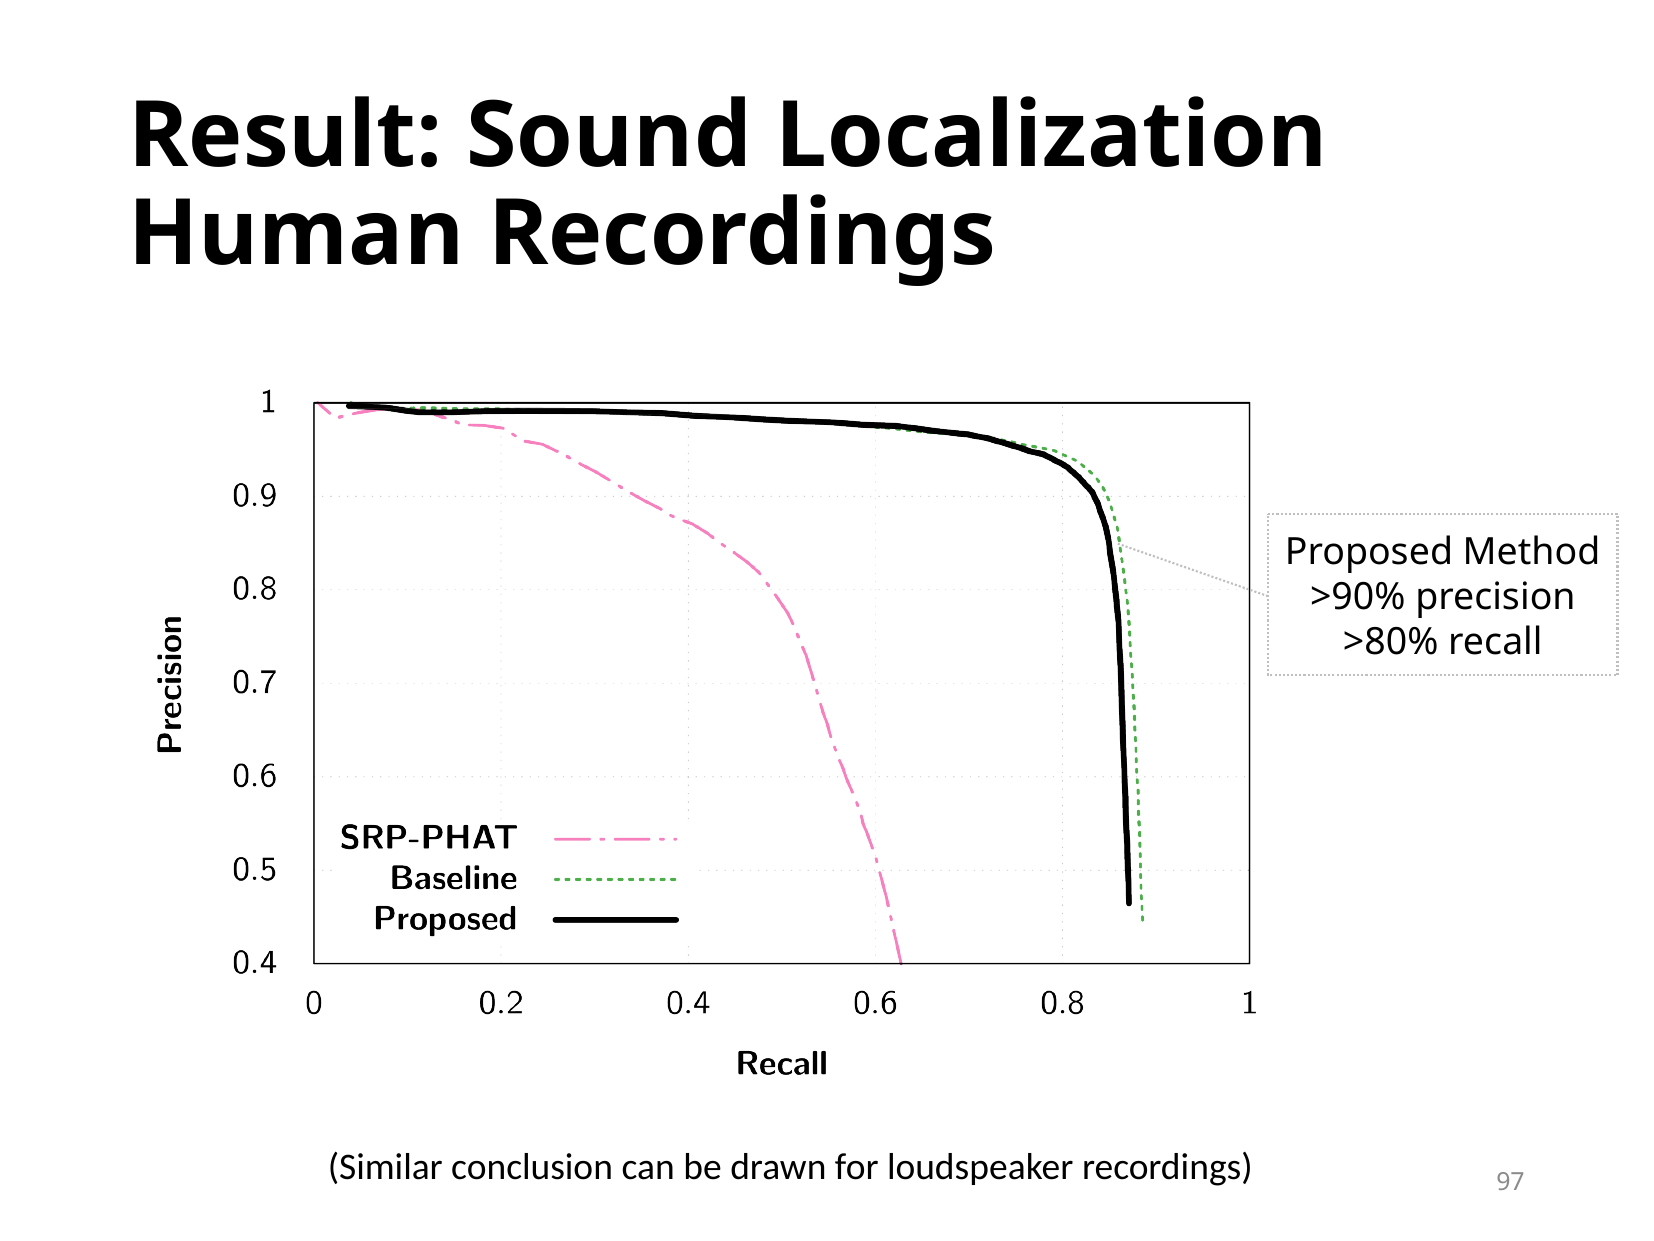

# Result: Sound Localization Human Recordings
Proposed Method
>90% precision
>80% recall
(Similar conclusion can be drawn for loudspeaker recordings)